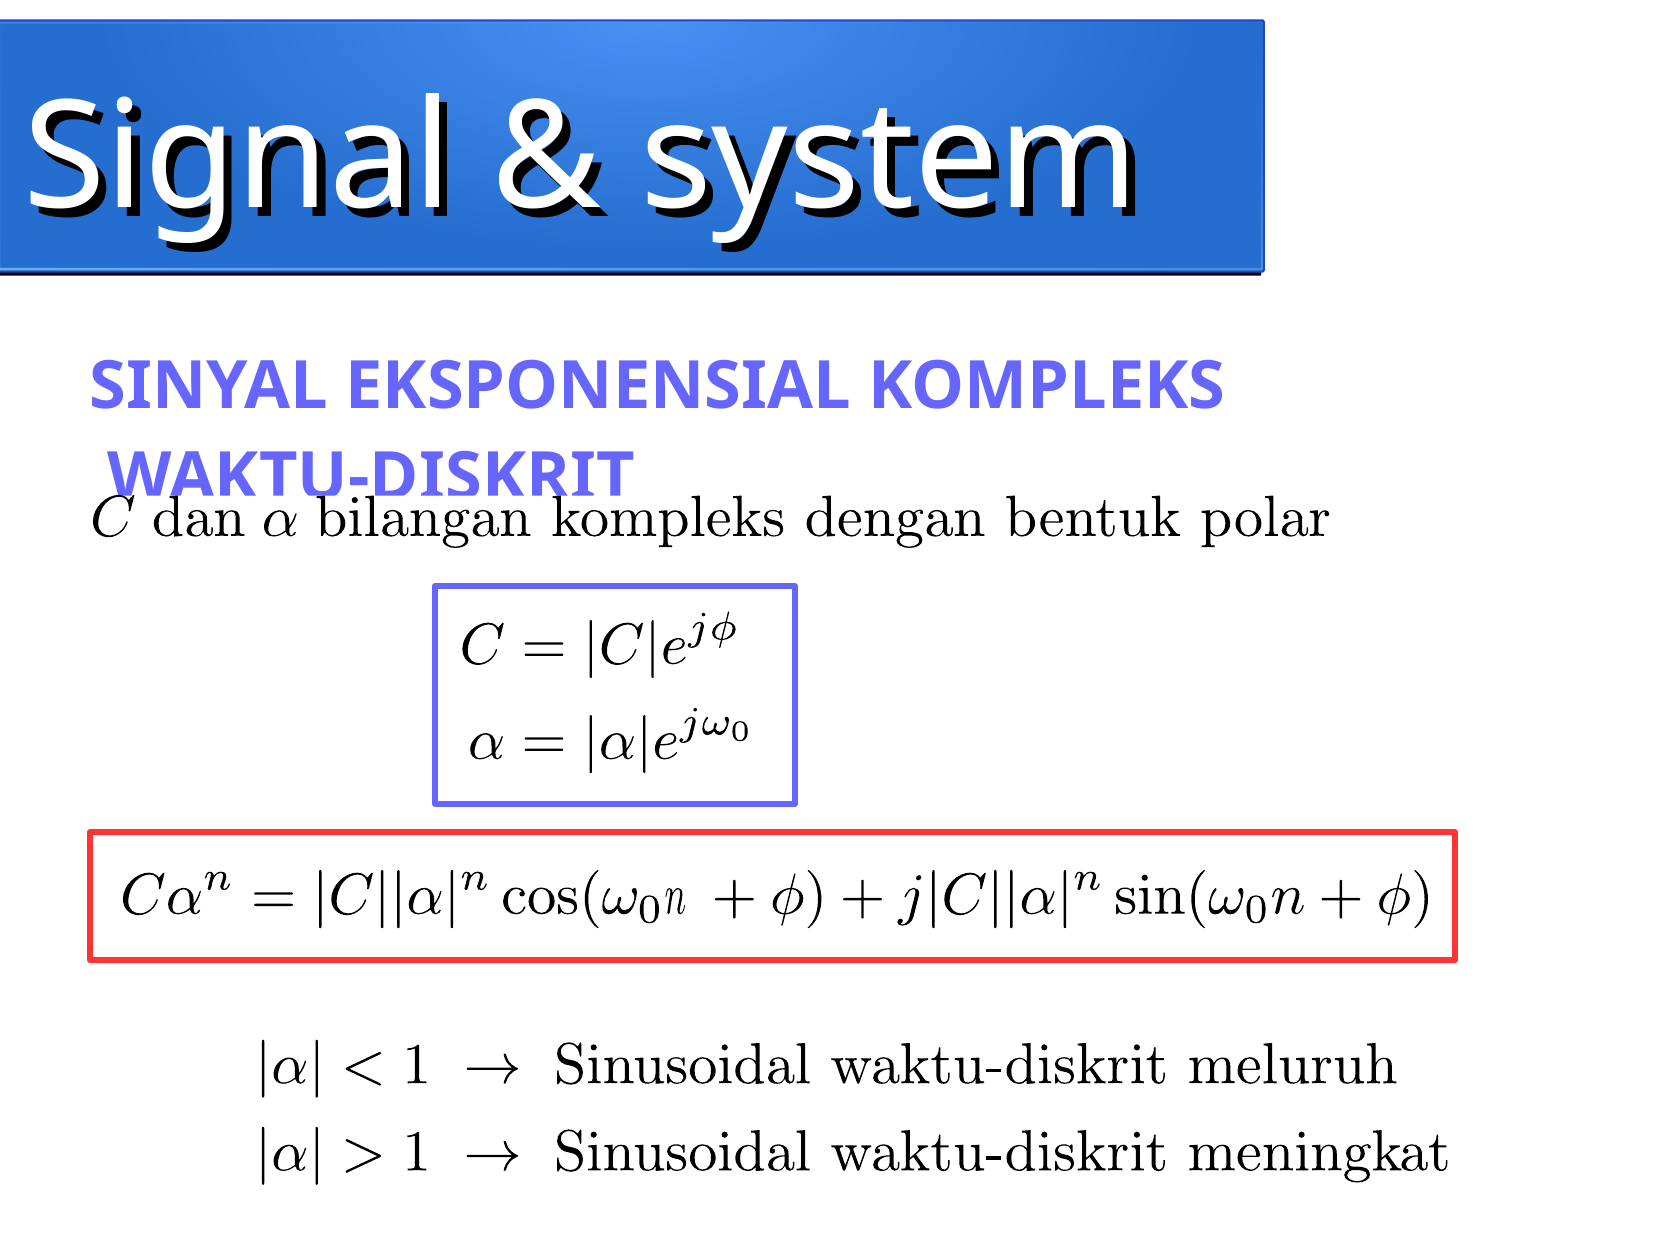

# Signal & system
SINYAL EKSPONENSIAL KOMPLEKS
 WAKTU-DISKRIT